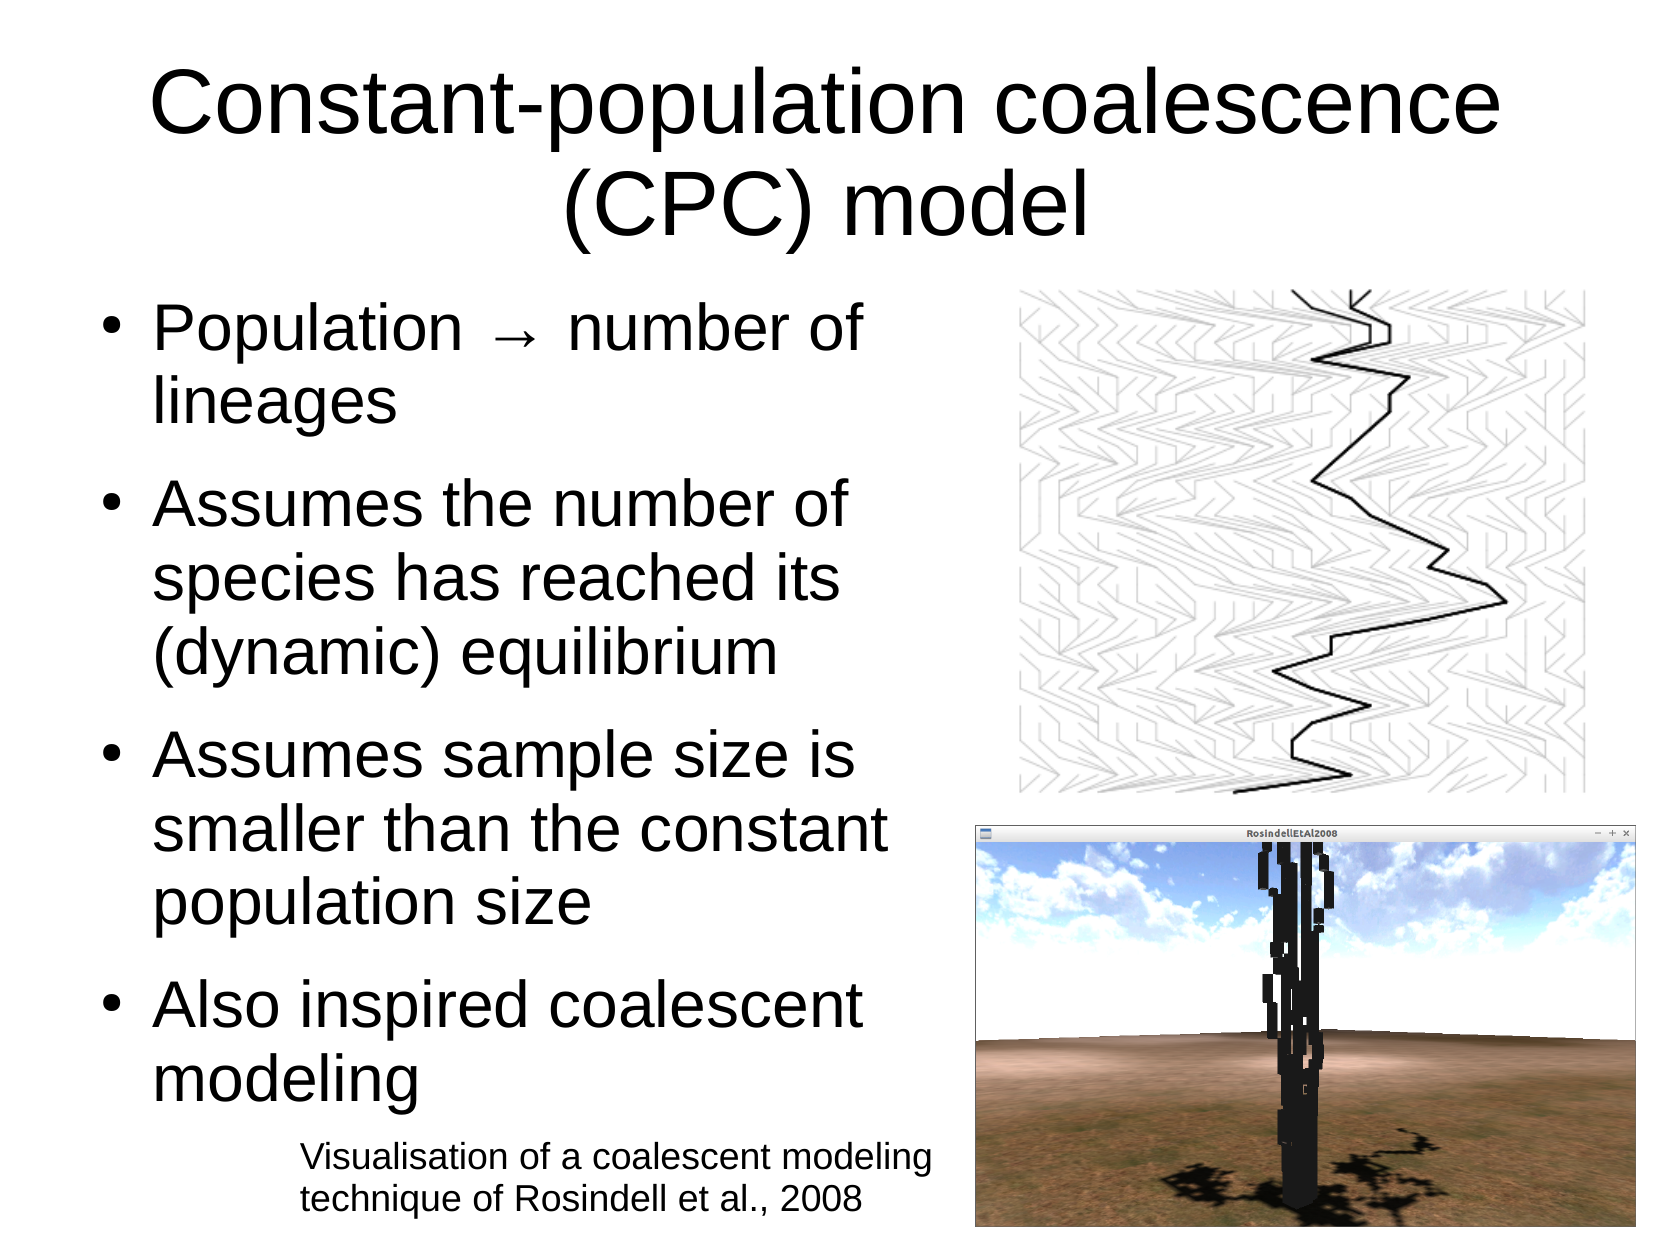

# Constant-population coalescence (CPC) model
Population → number of lineages
Assumes the number of species has reached its (dynamic) equilibrium
Assumes sample size is smaller than the constant population size
Also inspired coalescent modeling
Visualisation of a coalescent modeling technique of Rosindell et al., 2008